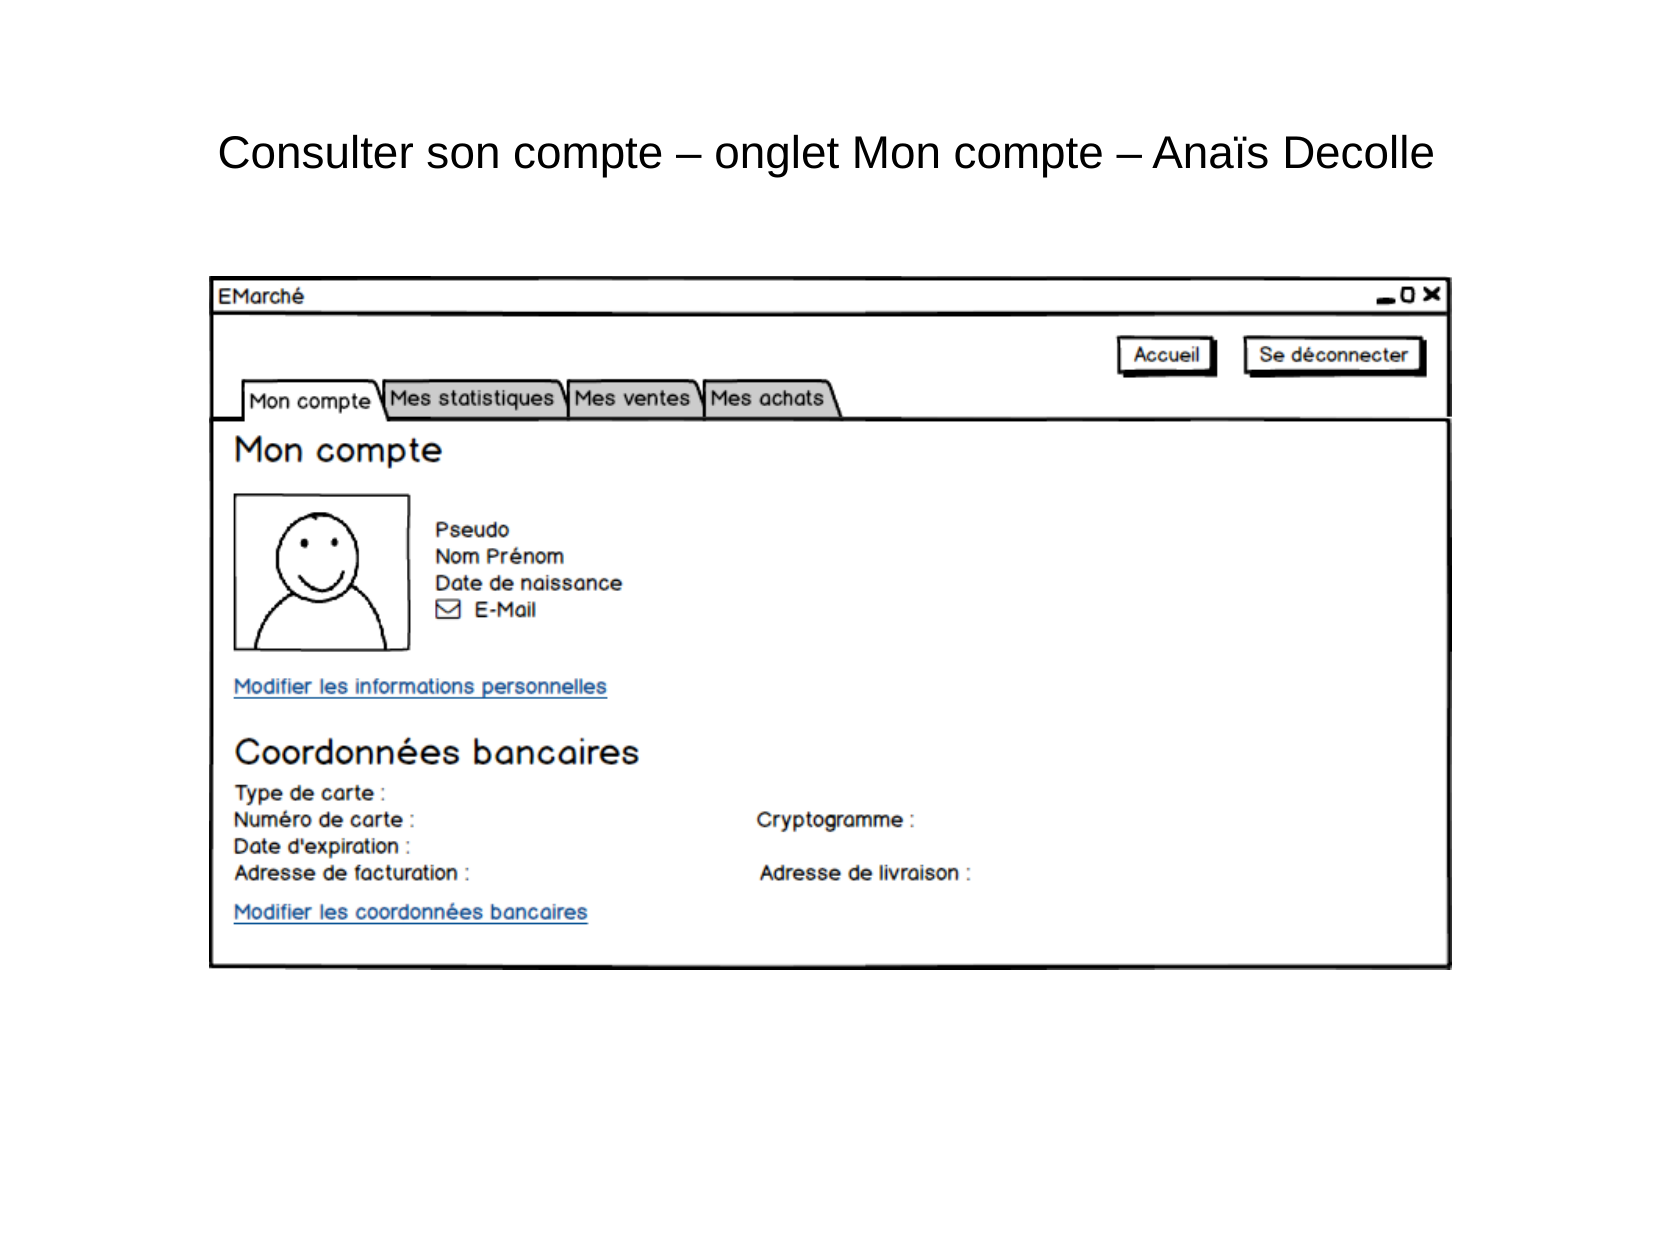

# Consulter son compte – onglet Mon compte – Anaïs Decolle